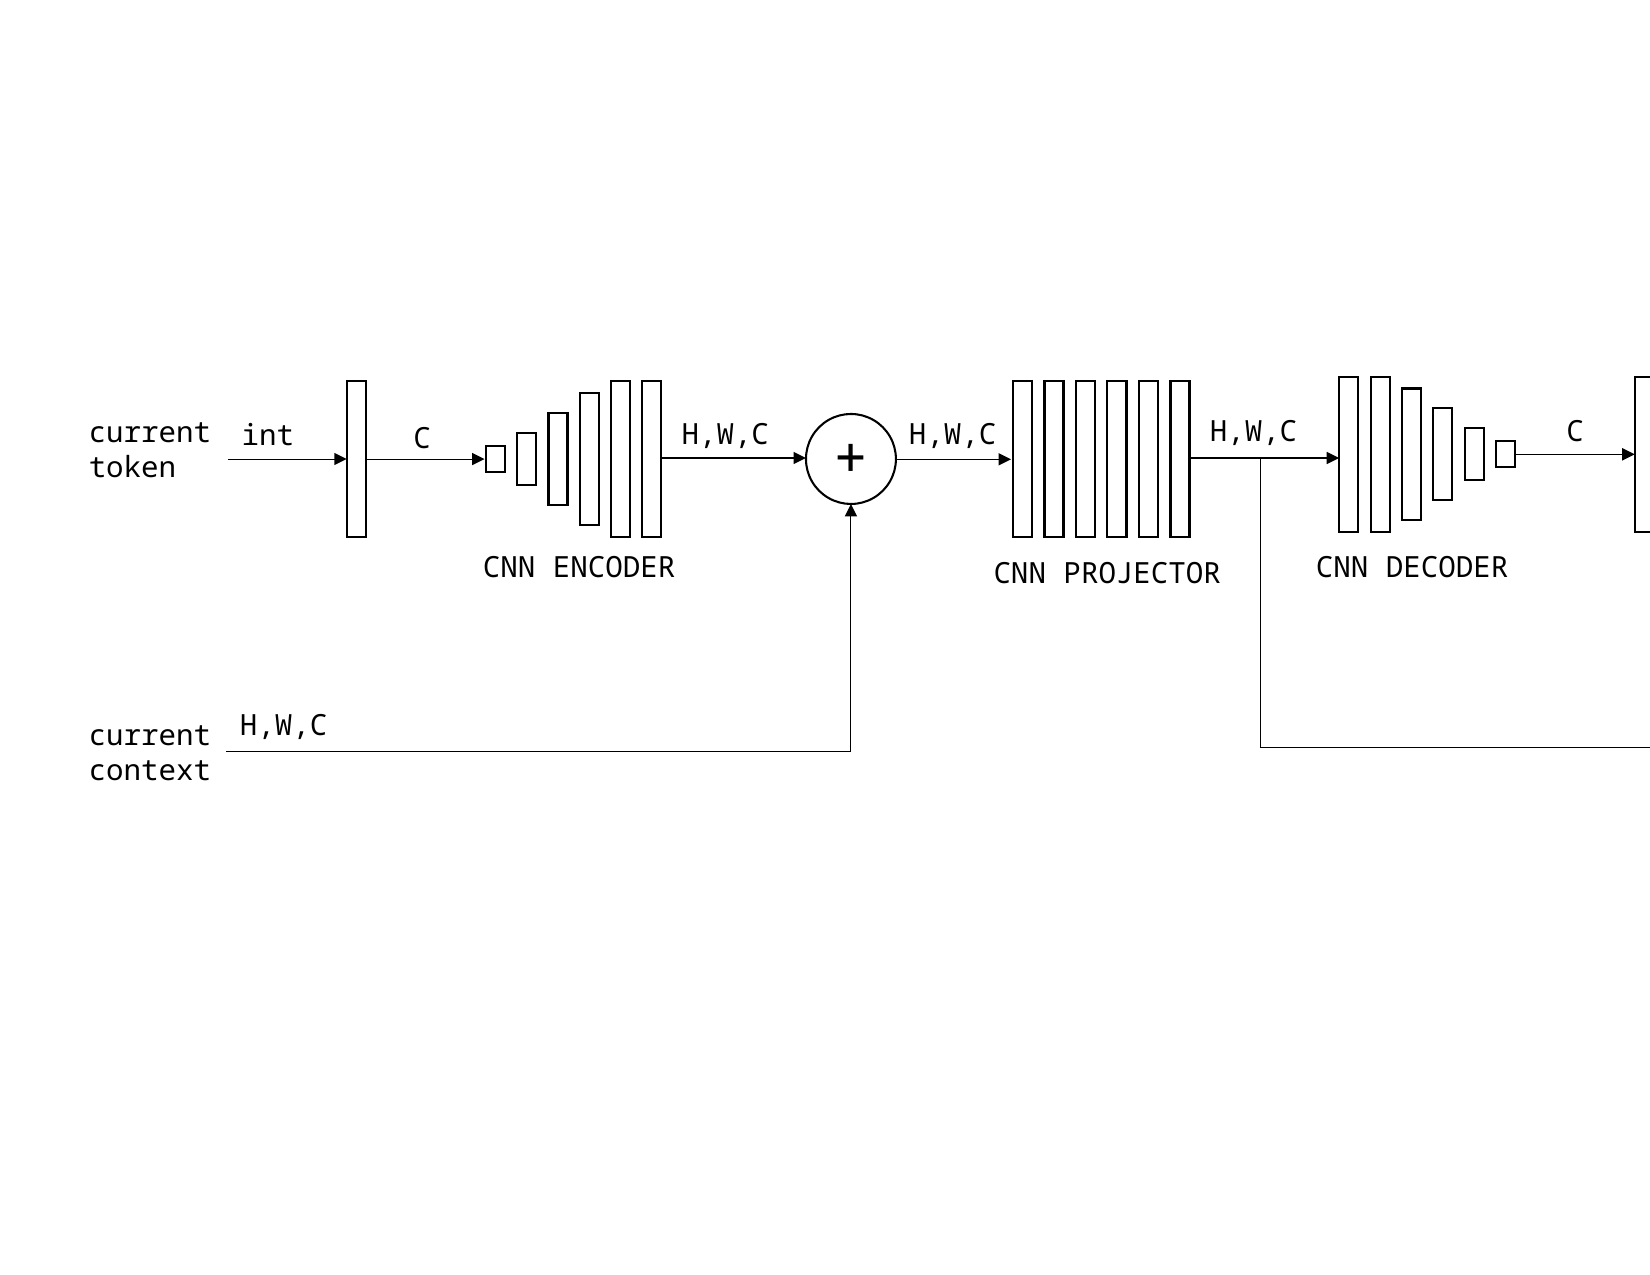

next
token
C
H,W,C
current
token
int
H,W,C
H,W,C
int
C
+
CNN DECODER
CNN ENCODER
CNN PROJECTOR
H,W,C
H,W,C
next
context
current
context